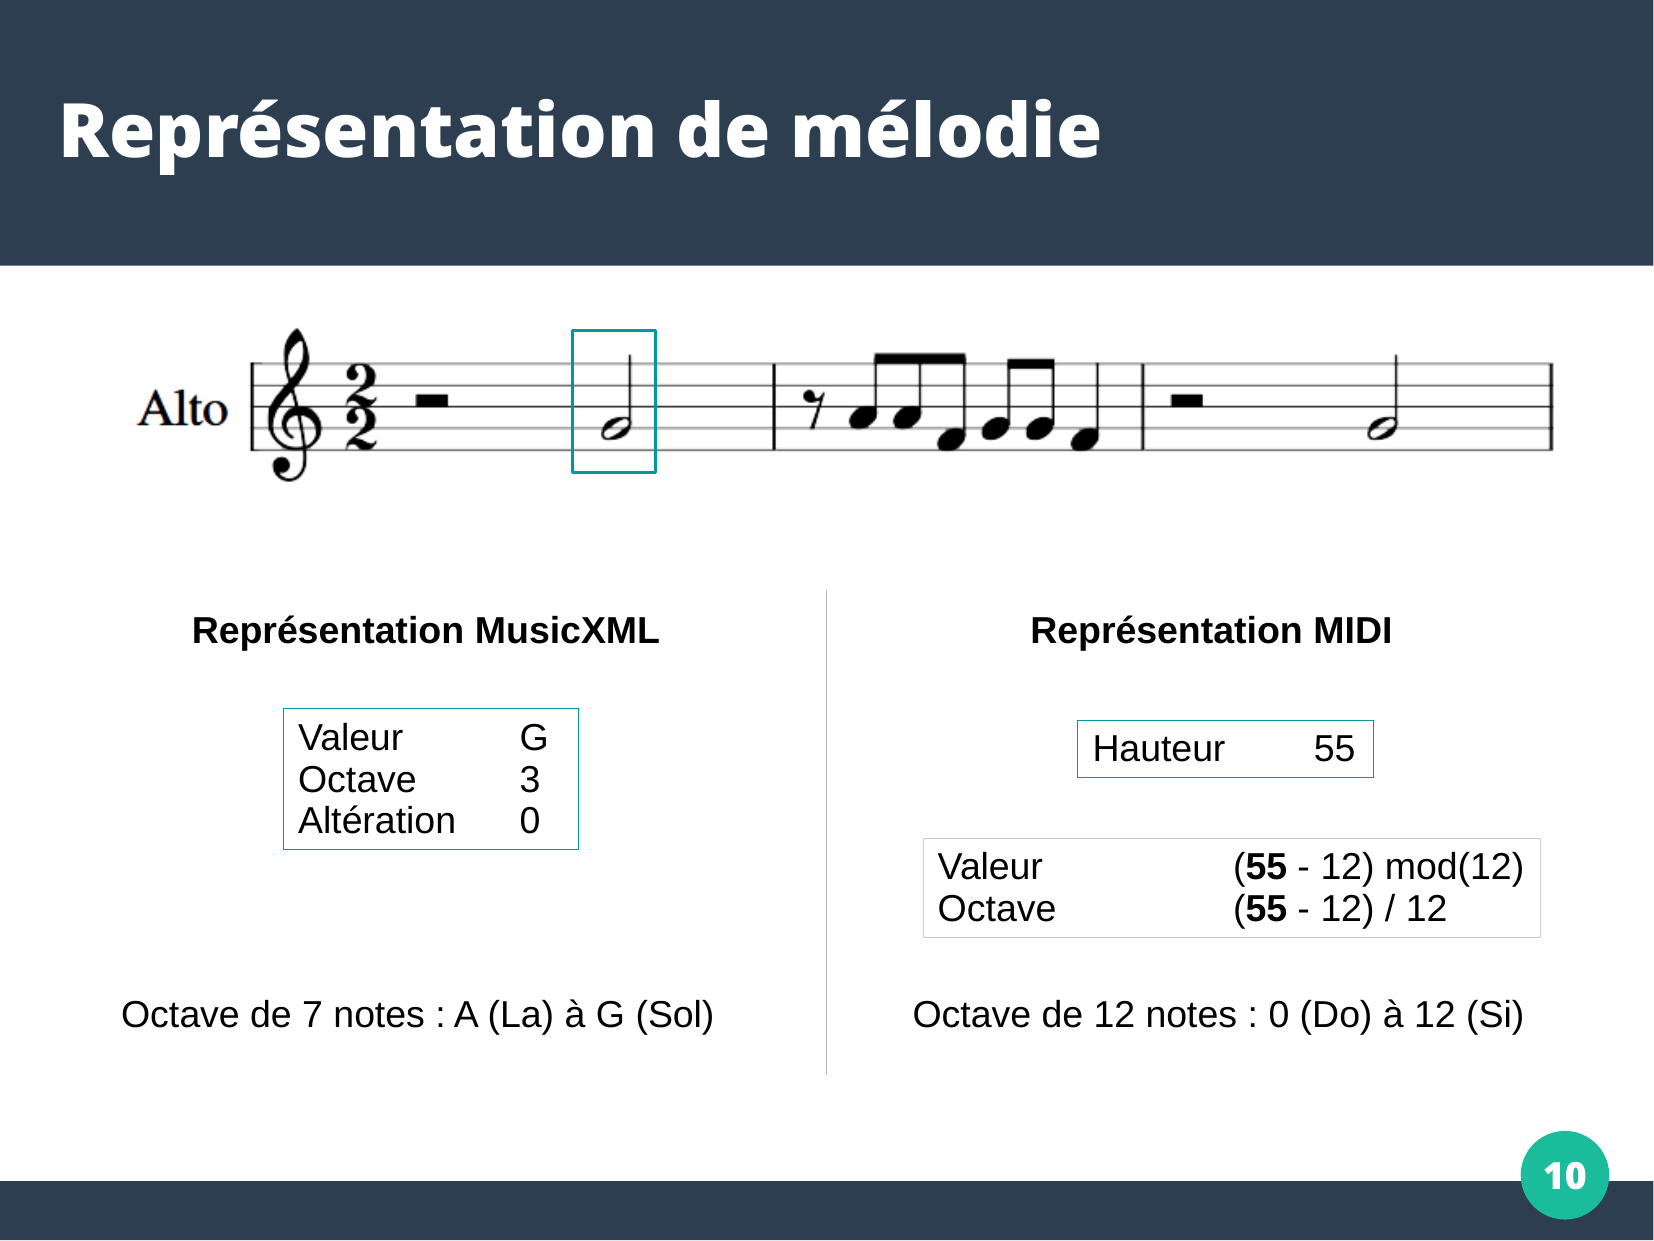

# Représentation de mélodie
Représentation MusicXML
Représentation MIDI
Valeur		G
Octave		3
Altération	0
Hauteur		55
Valeur			(55 - 12) mod(12)
Octave			(55 - 12) / 12
Octave de 7 notes : A (La) à G (Sol)
Octave de 12 notes : 0 (Do) à 12 (Si)
10